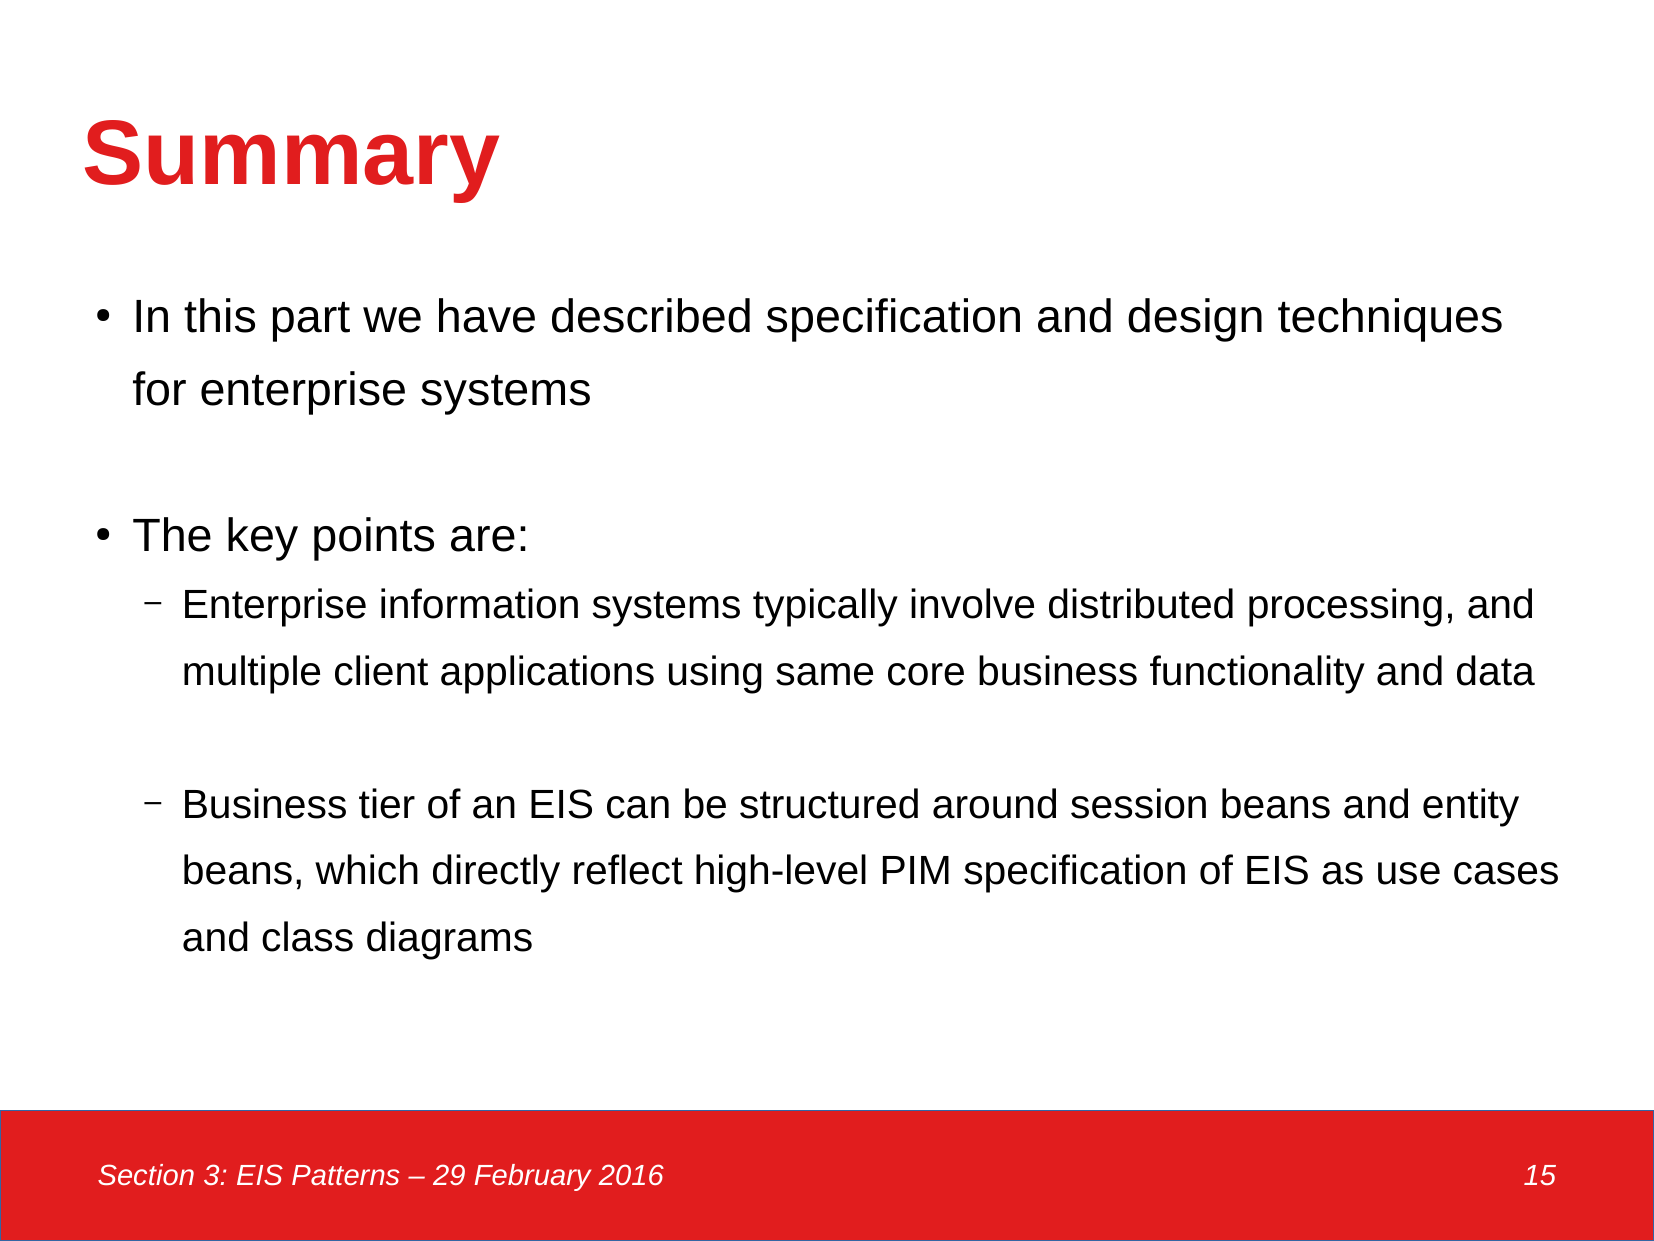

# Summary
In this part we have described specification and design techniques for enterprise systems
The key points are:
Enterprise information systems typically involve distributed processing, and multiple client applications using same core business functionality and data
Business tier of an EIS can be structured around session beans and entity beans, which directly reflect high-level PIM specification of EIS as use cases and class diagrams